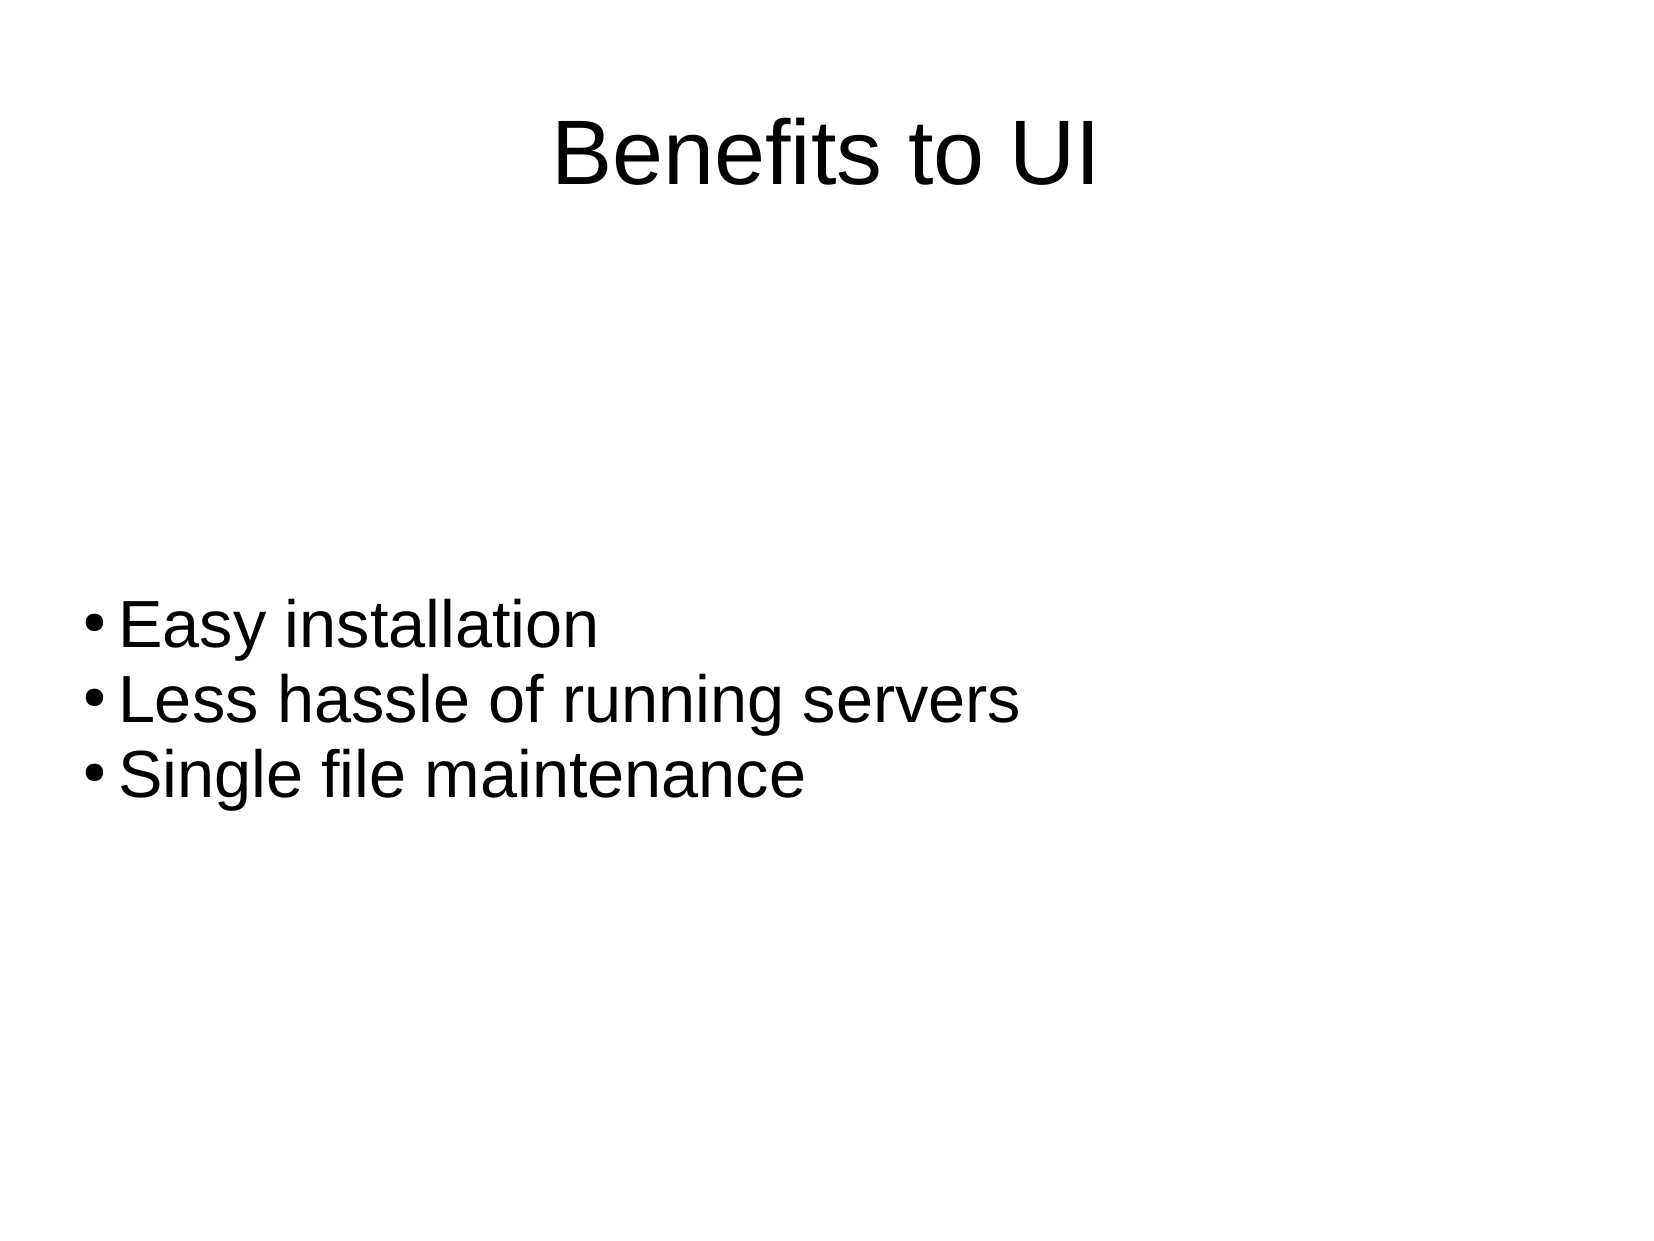

# Benefits to UI
Easy installation
Less hassle of running servers
Single file maintenance